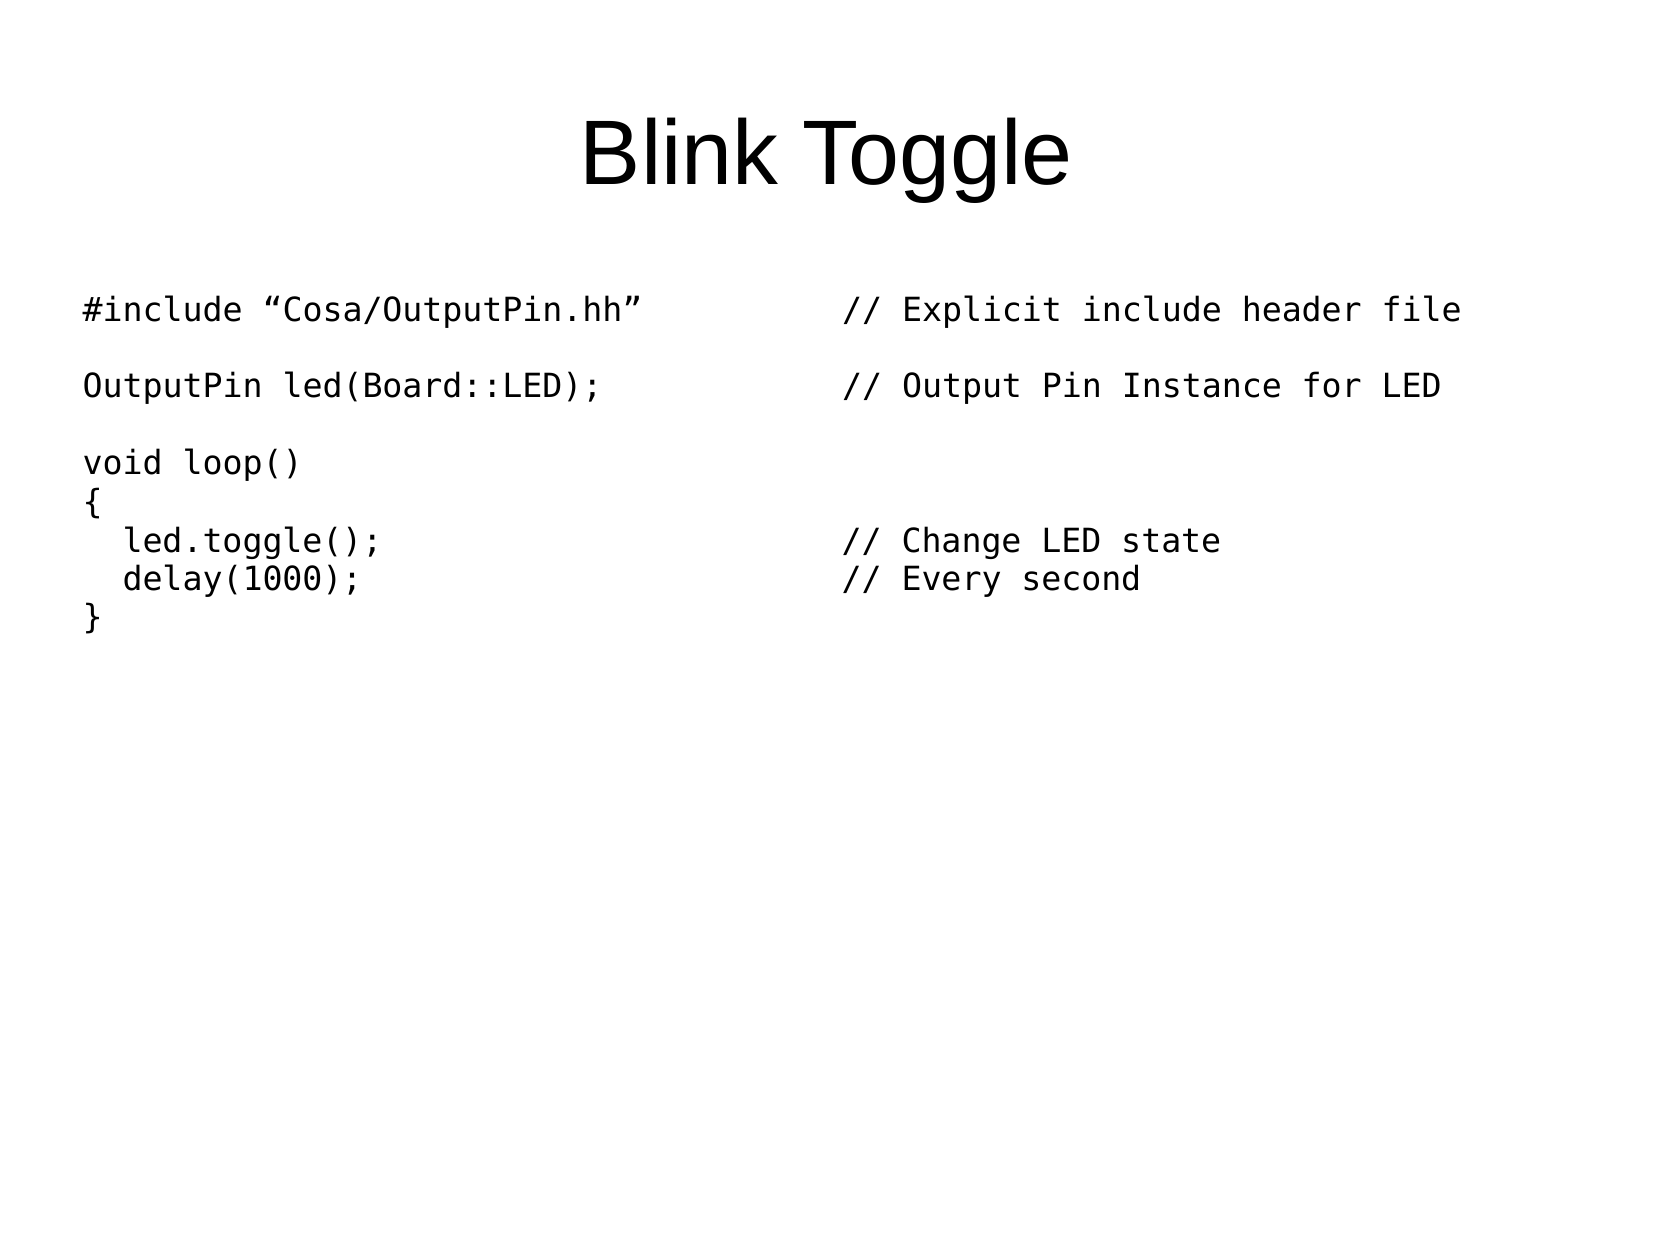

# Blink Toggle
#include “Cosa/OutputPin.hh” // Explicit include header file
OutputPin led(Board::LED); // Output Pin Instance for LED
void loop()
{
 led.toggle(); // Change LED state
 delay(1000); // Every second
}